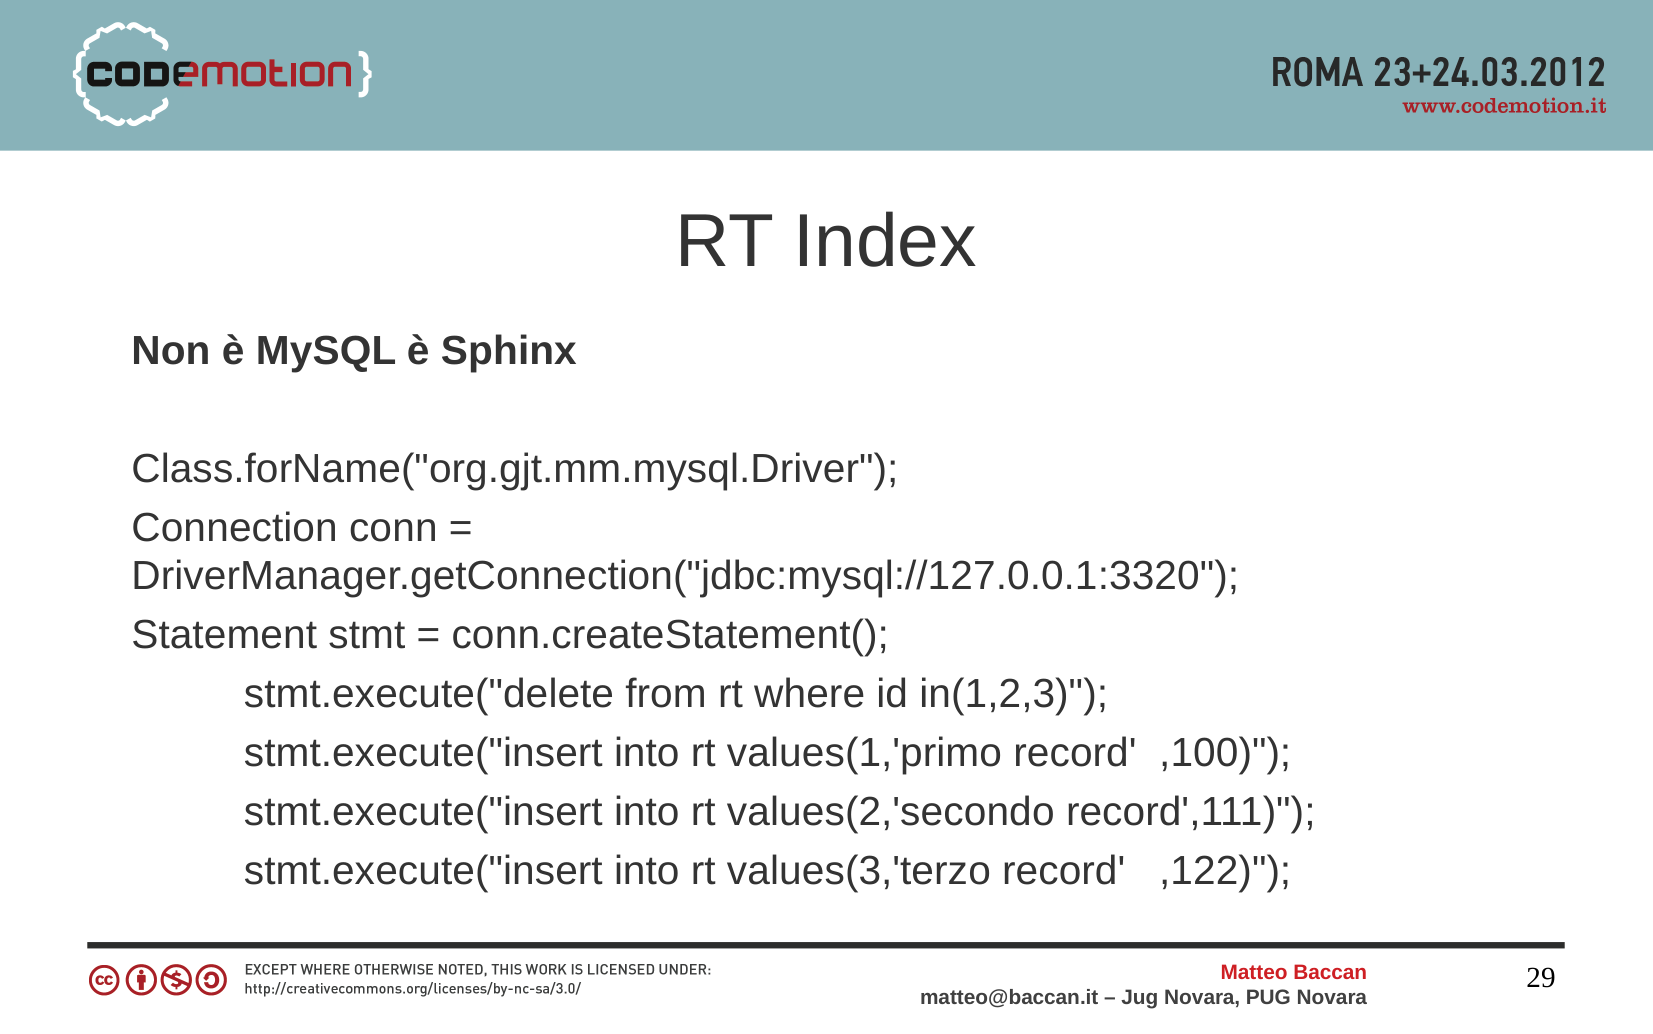

# RT Index
Non è MySQL è Sphinx
Class.forName("org.gjt.mm.mysql.Driver");
Connection conn = DriverManager.getConnection("jdbc:mysql://127.0.0.1:3320");
Statement stmt = conn.createStatement();
 stmt.execute("delete from rt where id in(1,2,3)");
 stmt.execute("insert into rt values(1,'primo record' ,100)");
 stmt.execute("insert into rt values(2,'secondo record',111)");
 stmt.execute("insert into rt values(3,'terzo record' ,122)");
29